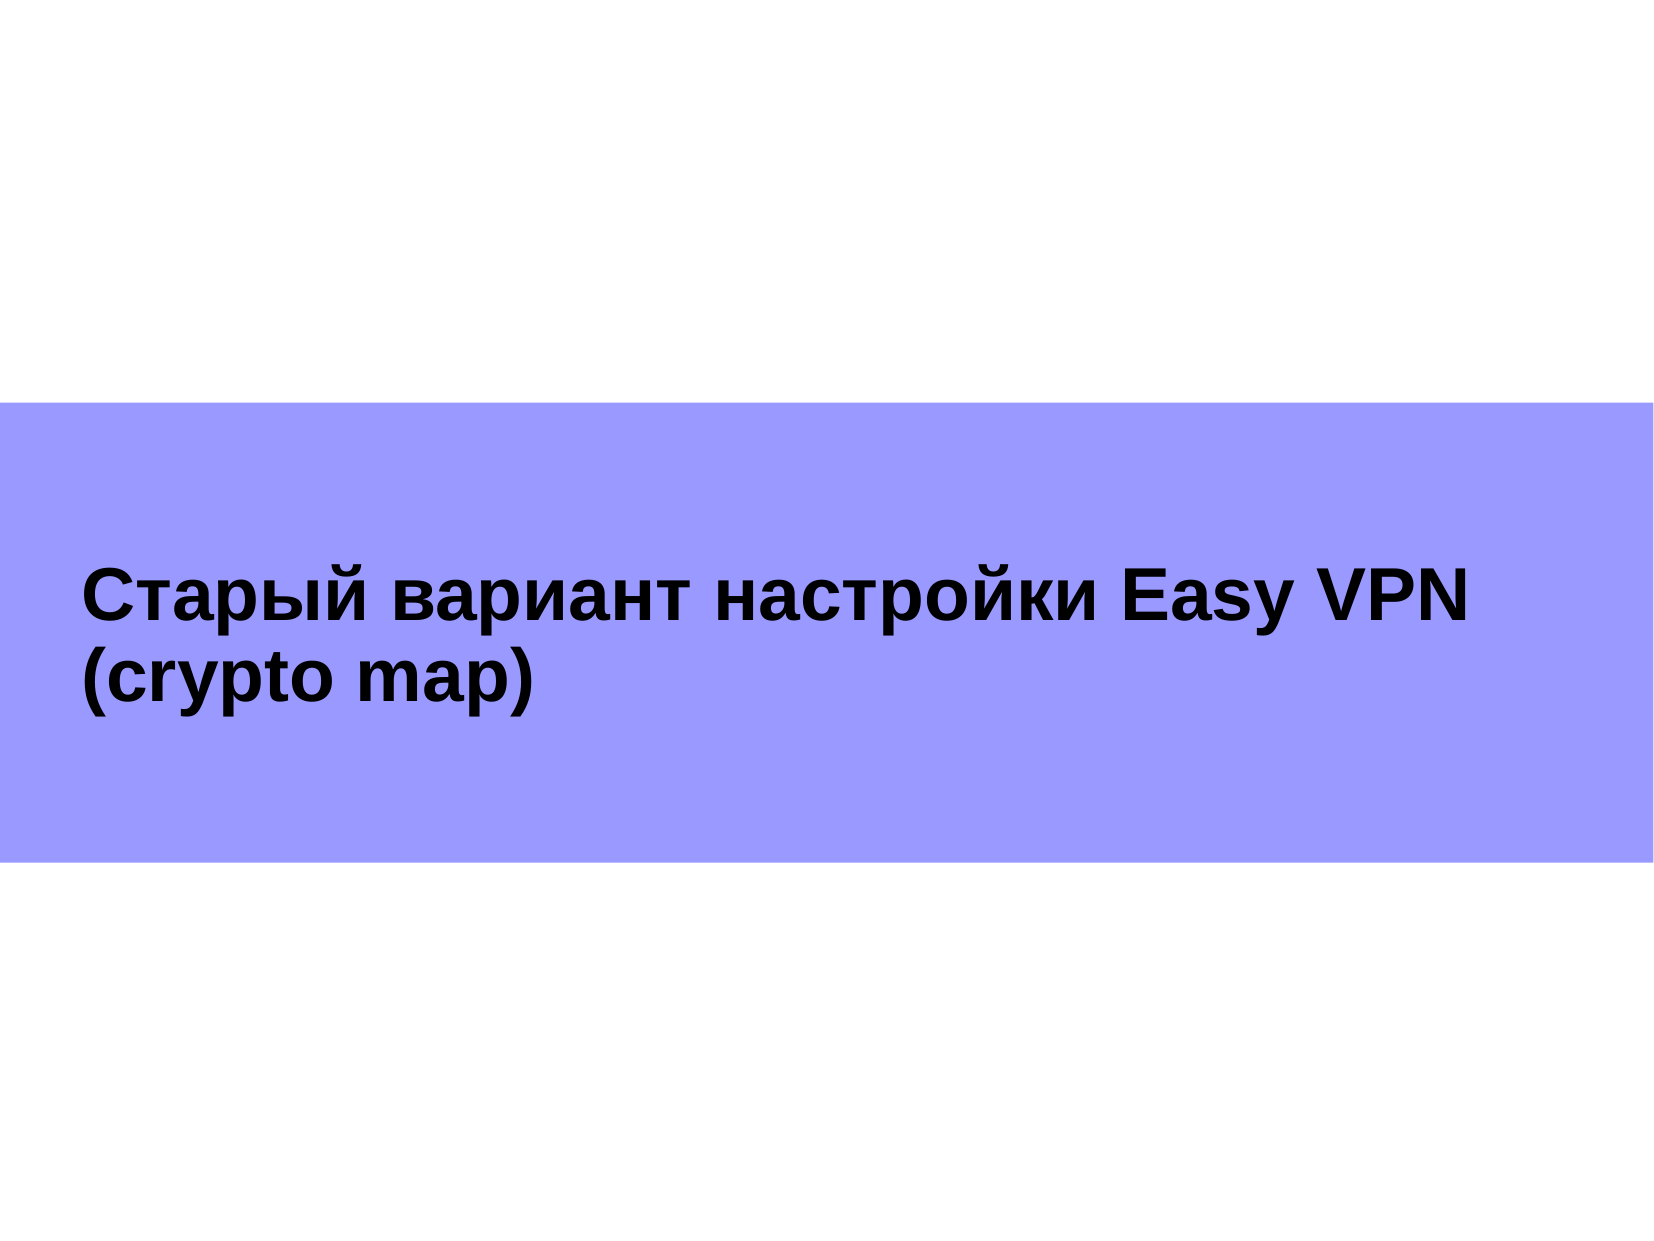

Старый вариант настройки Easy VPN
(crypto map)